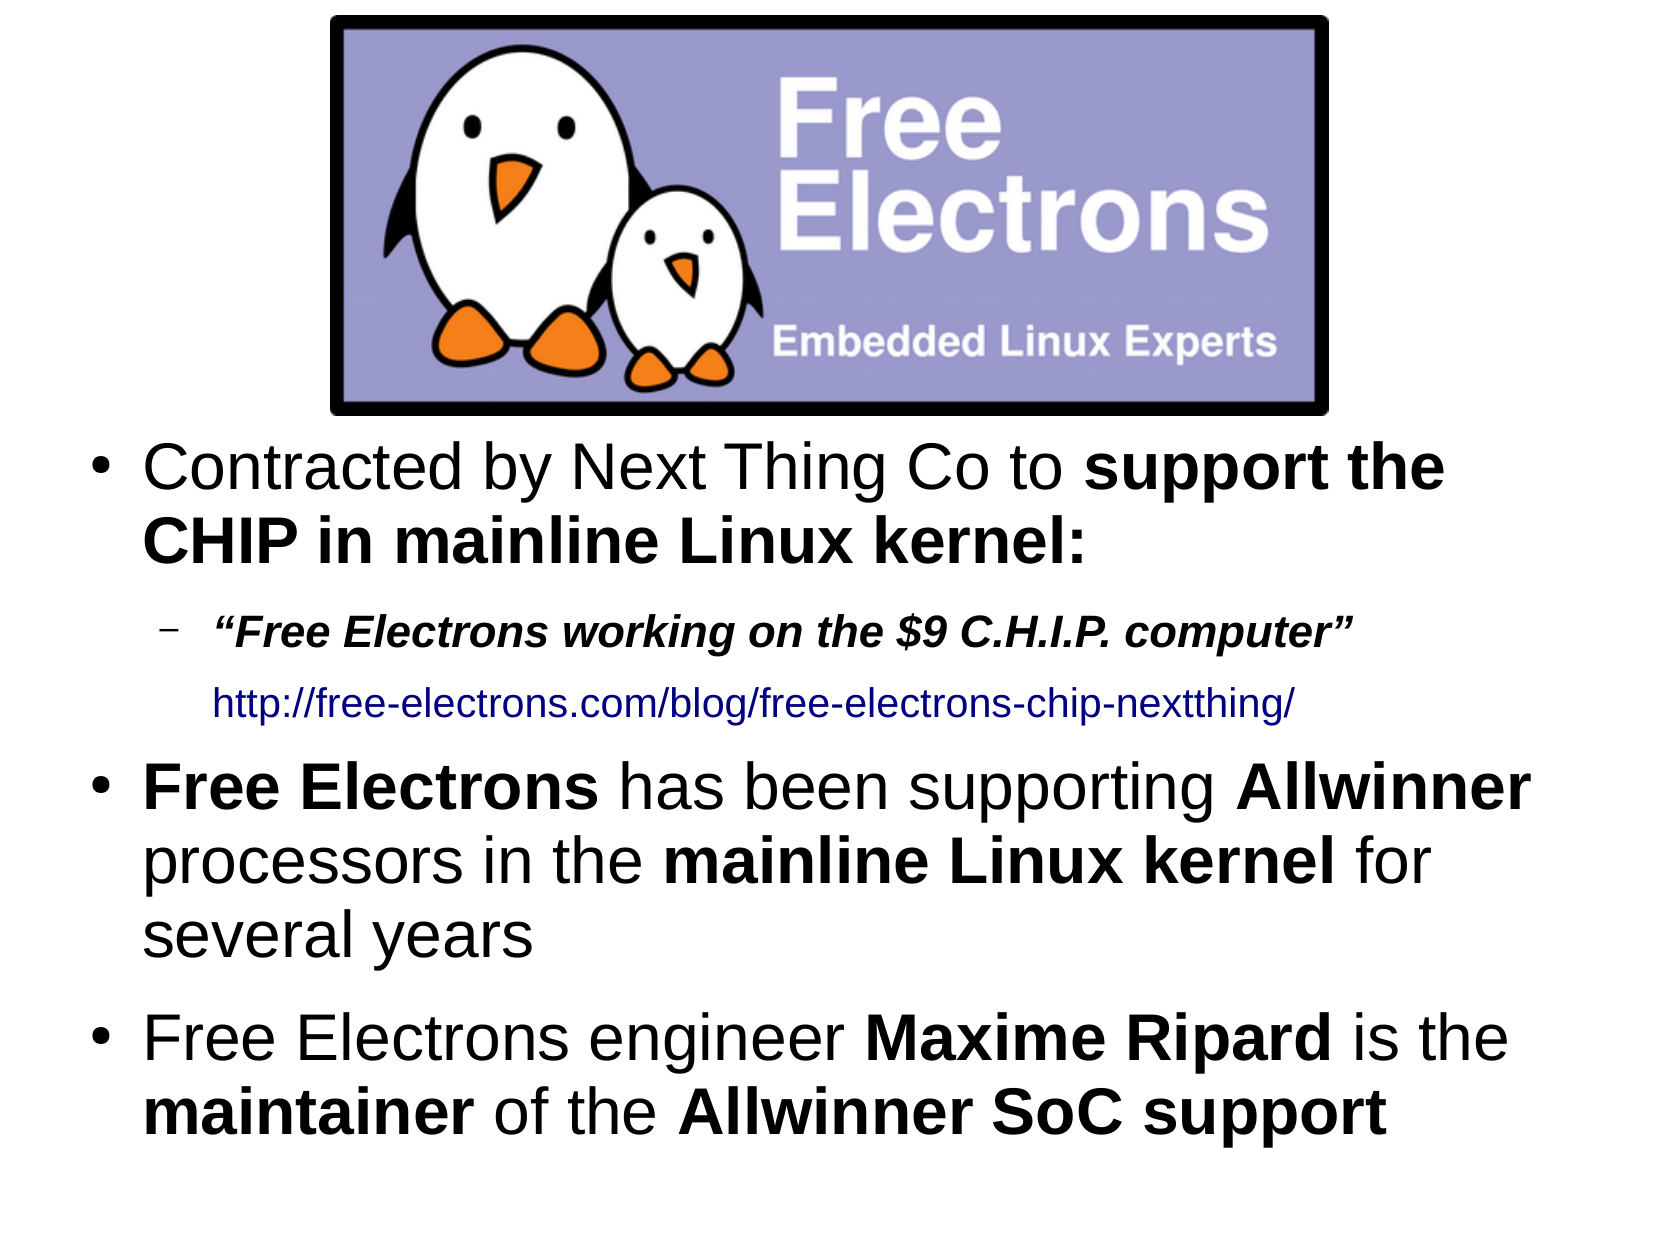

# Contracted by Next Thing Co to support the CHIP in mainline Linux kernel:
“Free Electrons working on the $9 C.H.I.P. computer”
http://free-electrons.com/blog/free-electrons-chip-nextthing/
Free Electrons has been supporting Allwinner processors in the mainline Linux kernel for several years
Free Electrons engineer Maxime Ripard is the maintainer of the Allwinner SoC support